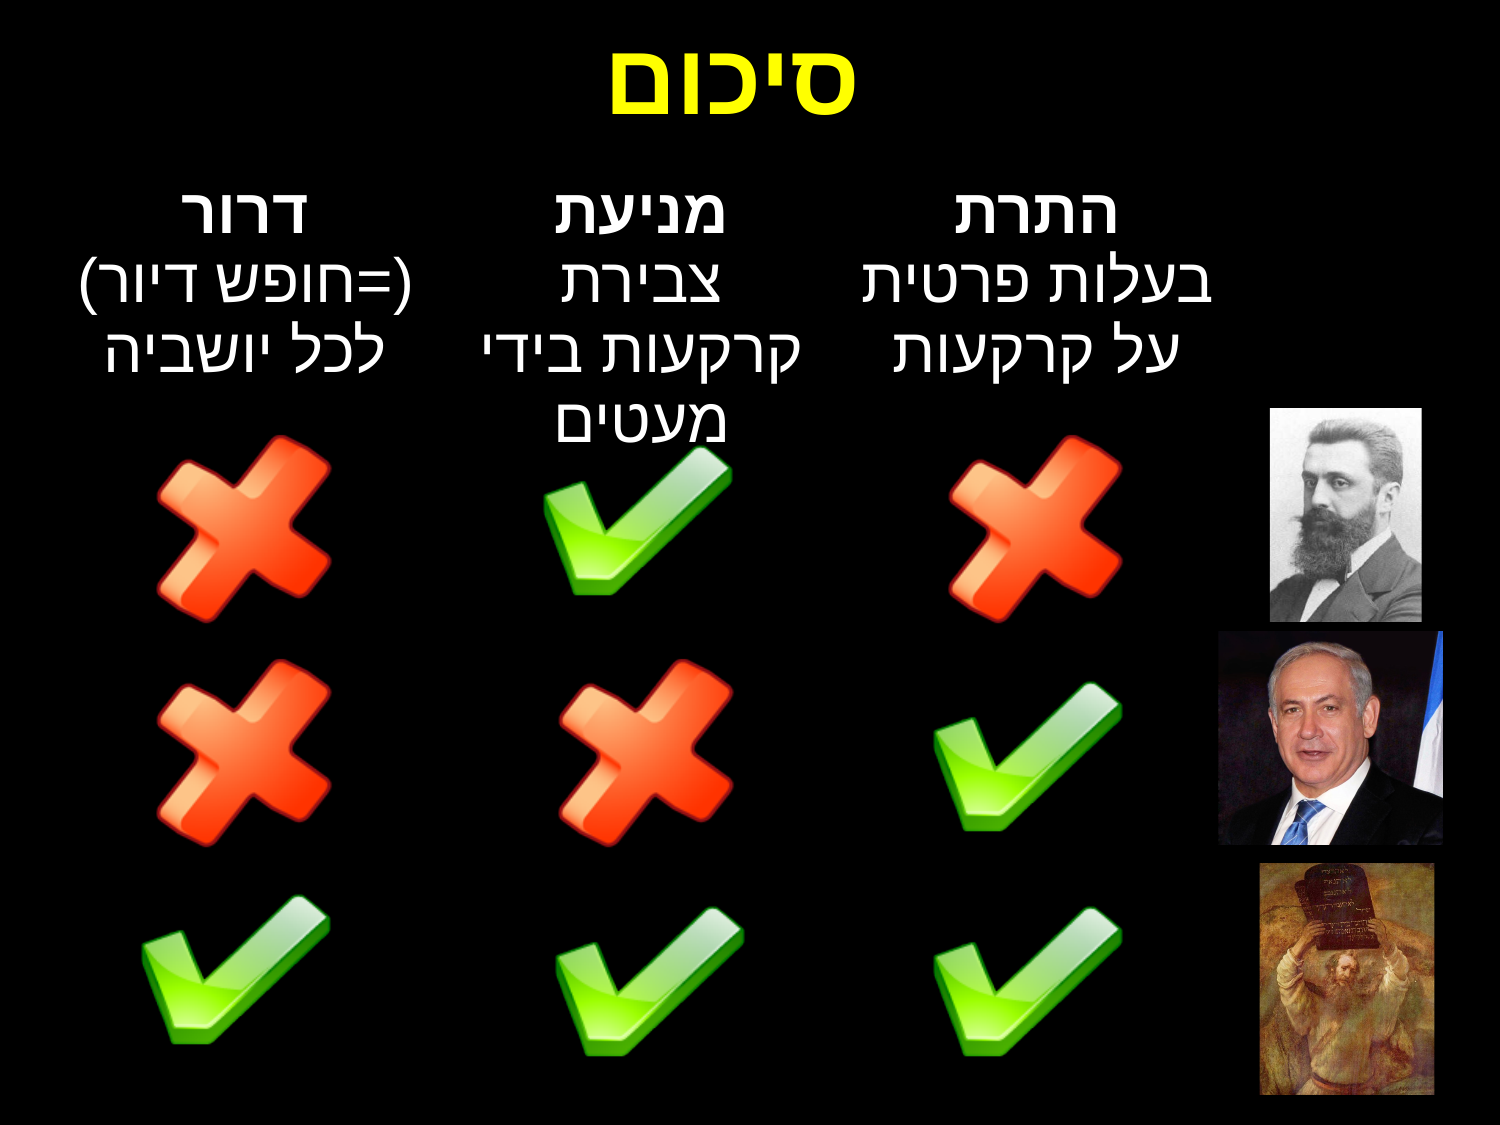

סיכום
| דרור (=חופש דיור) לכל יושביה | מניעת צבירת קרקעות בידי מעטים | התרת בעלות פרטית על קרקעות |
| --- | --- | --- |
| | | |
| | | |
| | | |